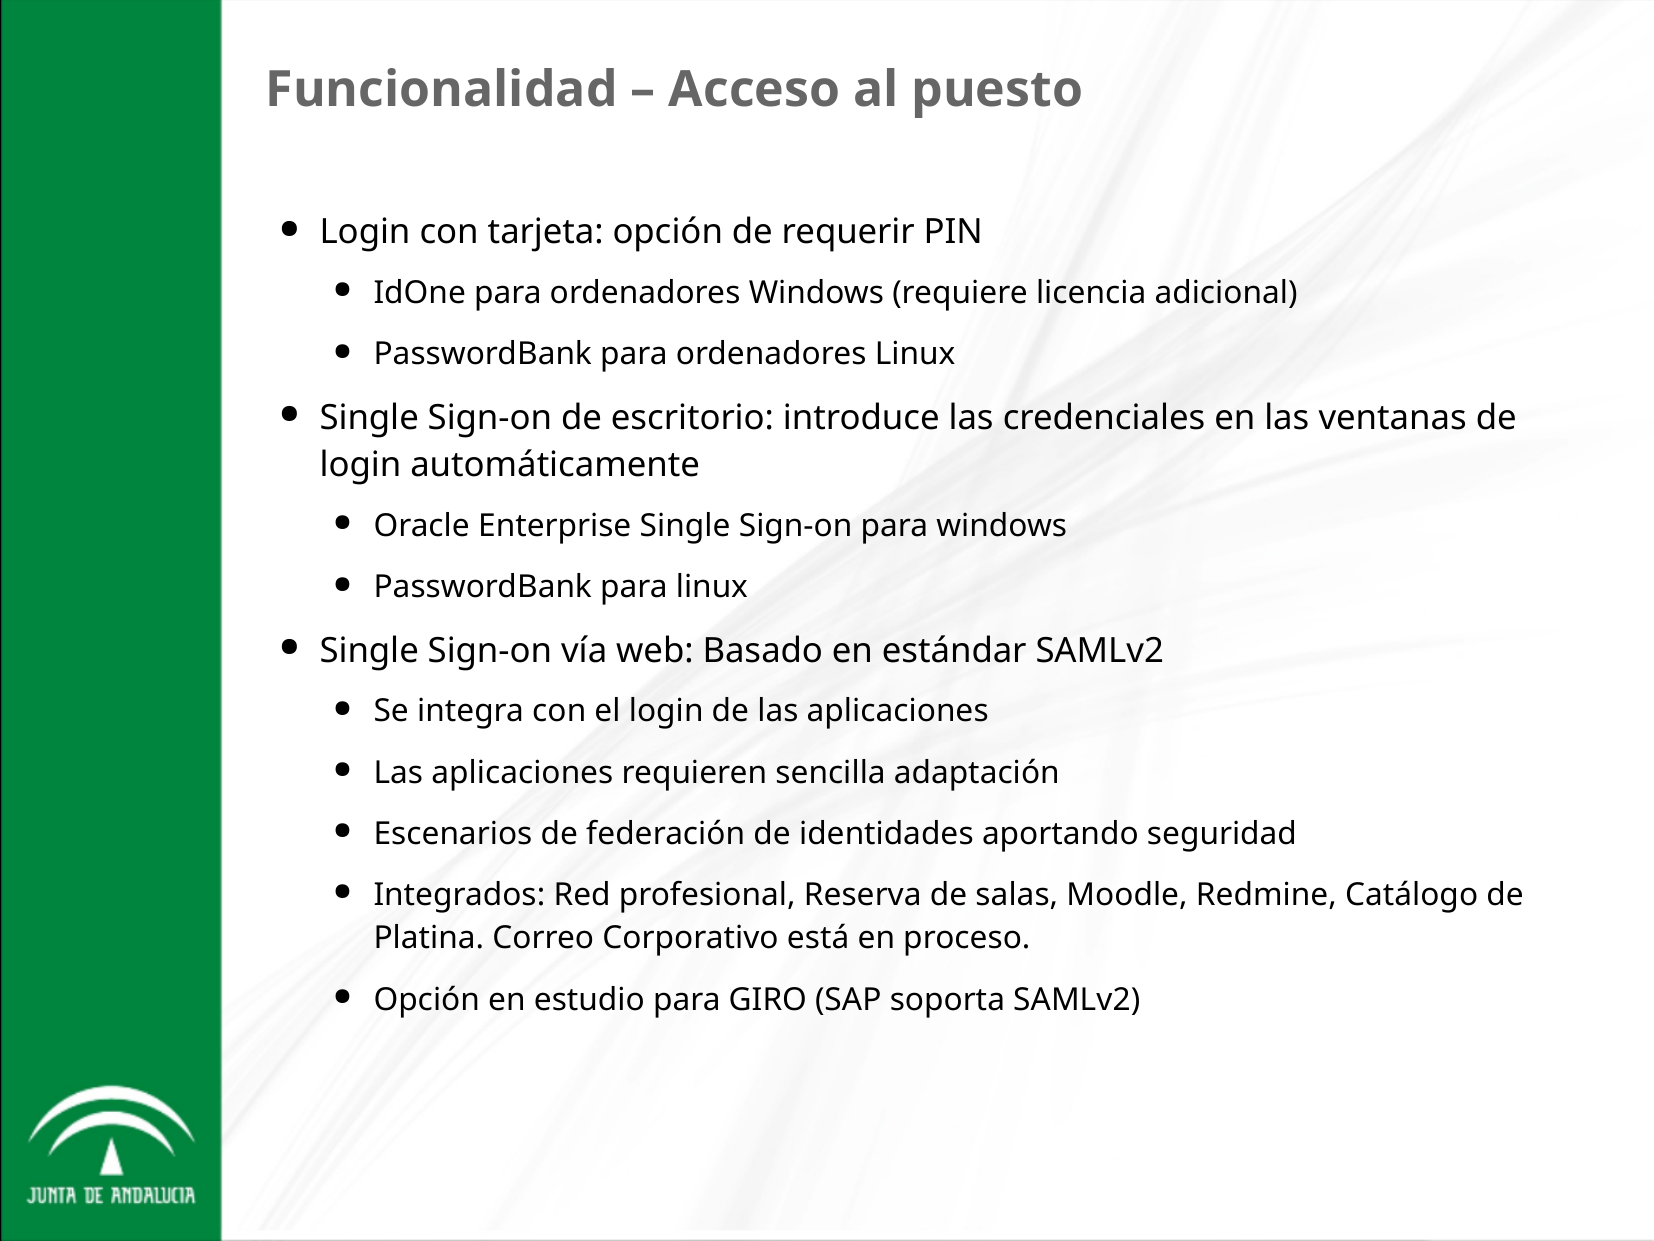

# Funcionalidad – Acceso al puesto
Login con tarjeta: opción de requerir PIN
IdOne para ordenadores Windows (requiere licencia adicional)
PasswordBank para ordenadores Linux
Single Sign-on de escritorio: introduce las credenciales en las ventanas de login automáticamente
Oracle Enterprise Single Sign-on para windows
PasswordBank para linux
Single Sign-on vía web: Basado en estándar SAMLv2
Se integra con el login de las aplicaciones
Las aplicaciones requieren sencilla adaptación
Escenarios de federación de identidades aportando seguridad
Integrados: Red profesional, Reserva de salas, Moodle, Redmine, Catálogo de Platina. Correo Corporativo está en proceso.
Opción en estudio para GIRO (SAP soporta SAMLv2)